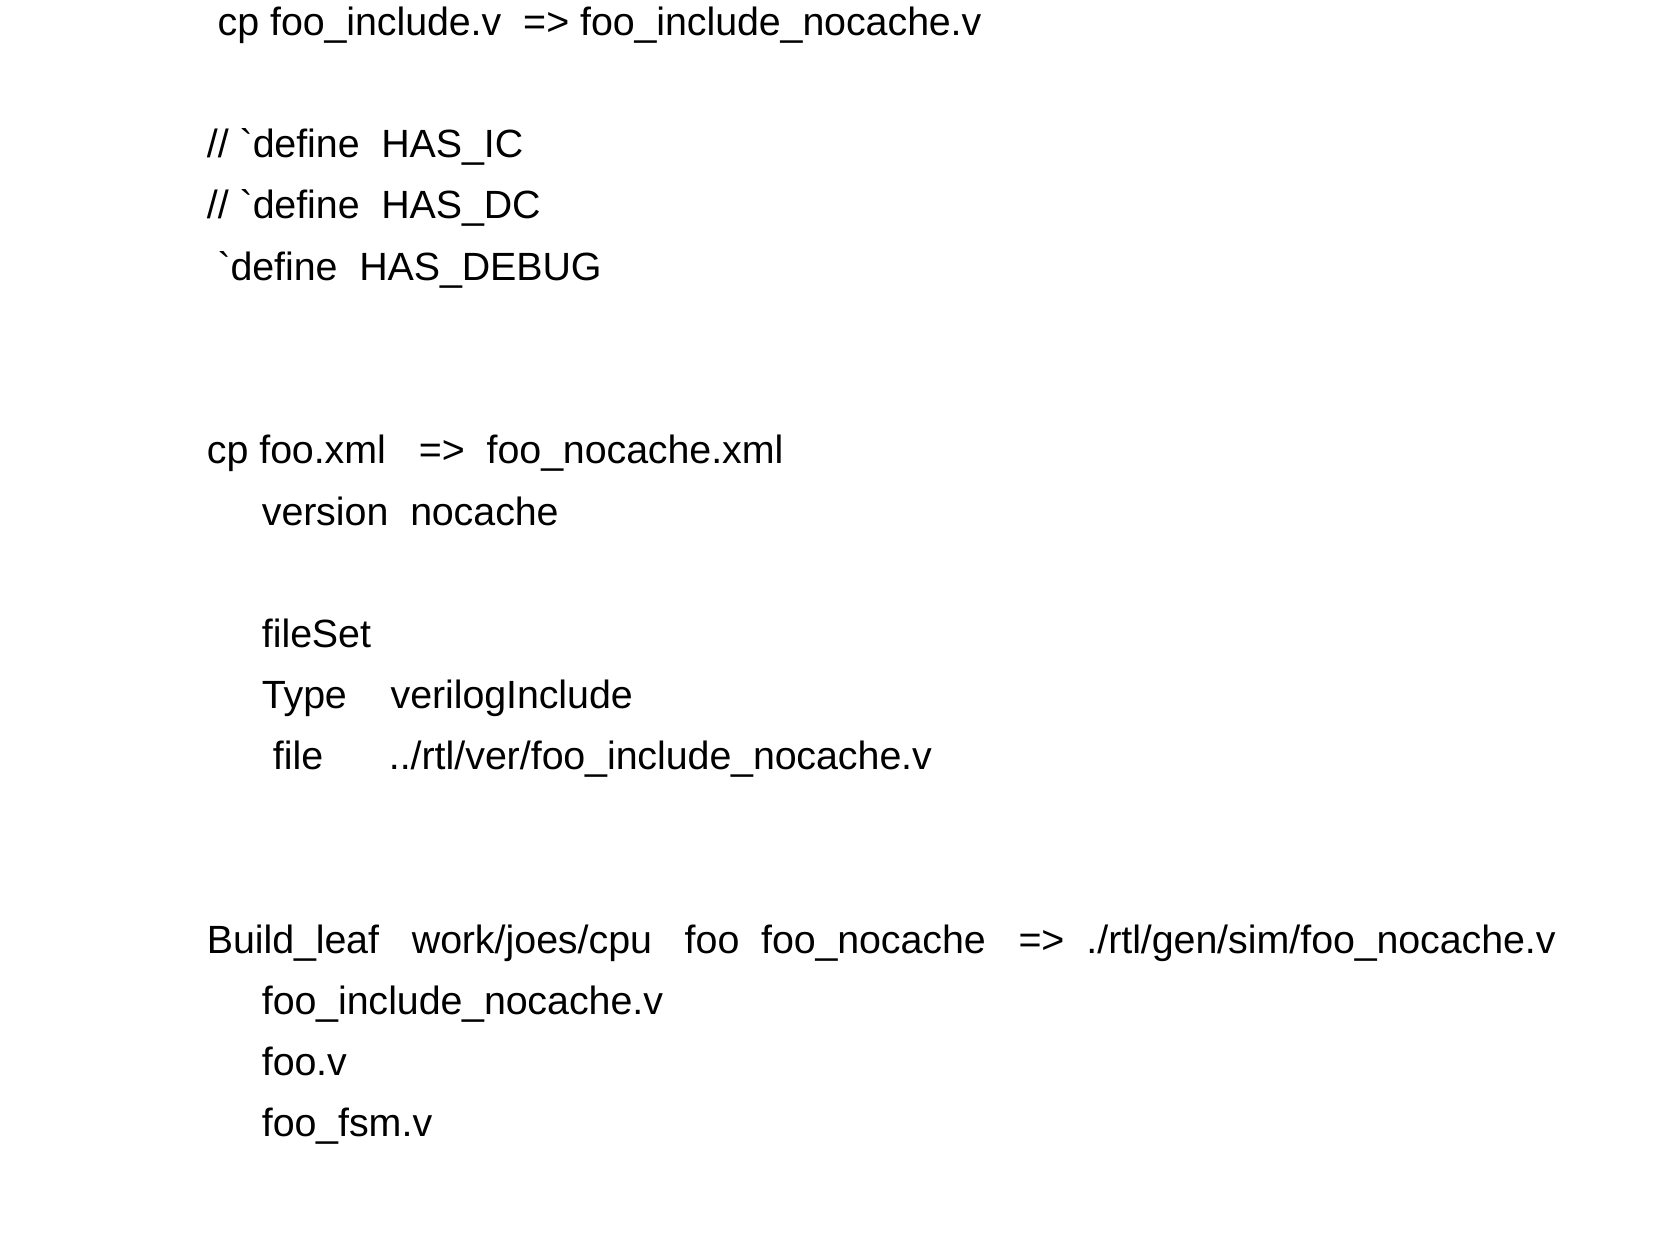

cp foo_include.v => foo_include_nocache.v
 // `define HAS_IC
 // `define HAS_DC
 `define HAS_DEBUG
 cp foo.xml => foo_nocache.xml
 version nocache
 fileSet
 Type verilogInclude
 file ../rtl/ver/foo_include_nocache.v
 Build_leaf work/joes/cpu foo foo_nocache => ./rtl/gen/sim/foo_nocache.v
 foo_include_nocache.v
 foo.v
 foo_fsm.v
#